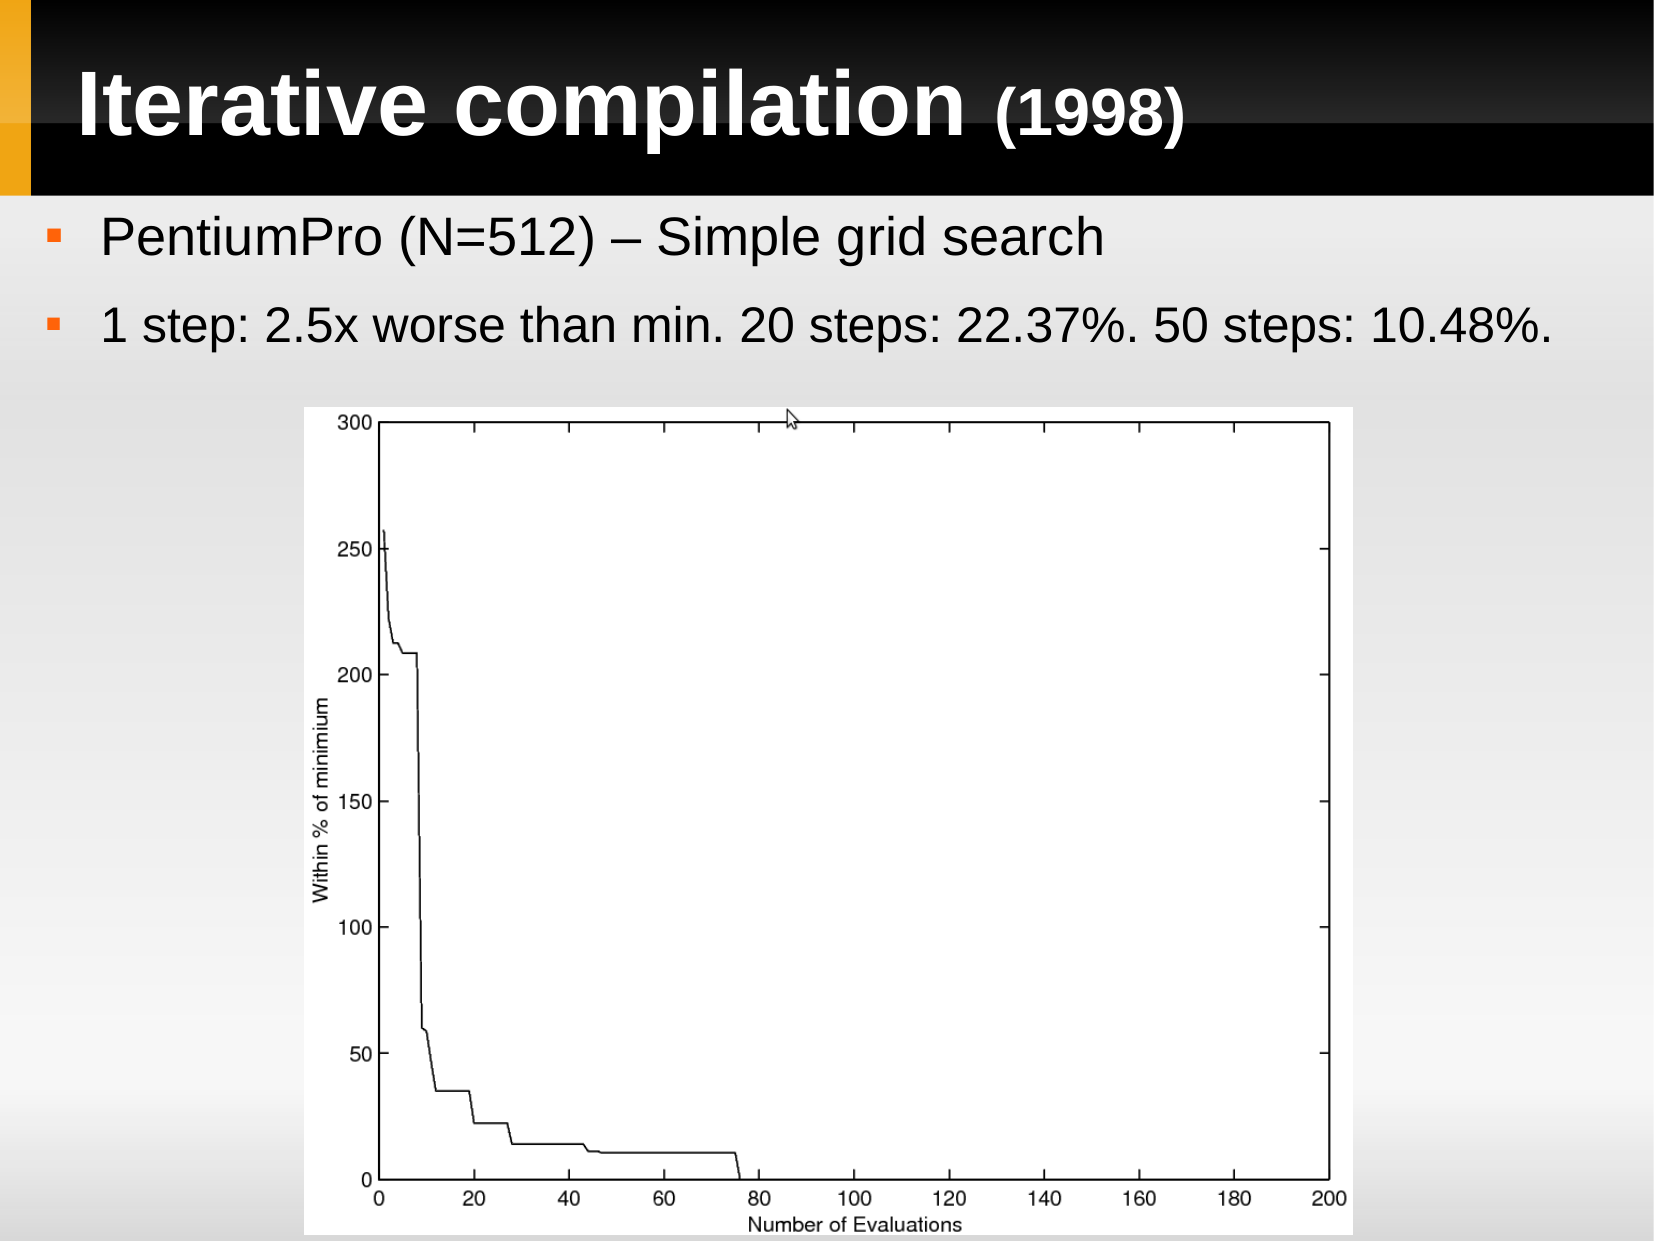

# Iterative compilation (1998)
PentiumPro (N=512) – Simple grid search
1 step: 2.5x worse than min. 20 steps: 22.37%. 50 steps: 10.48%.